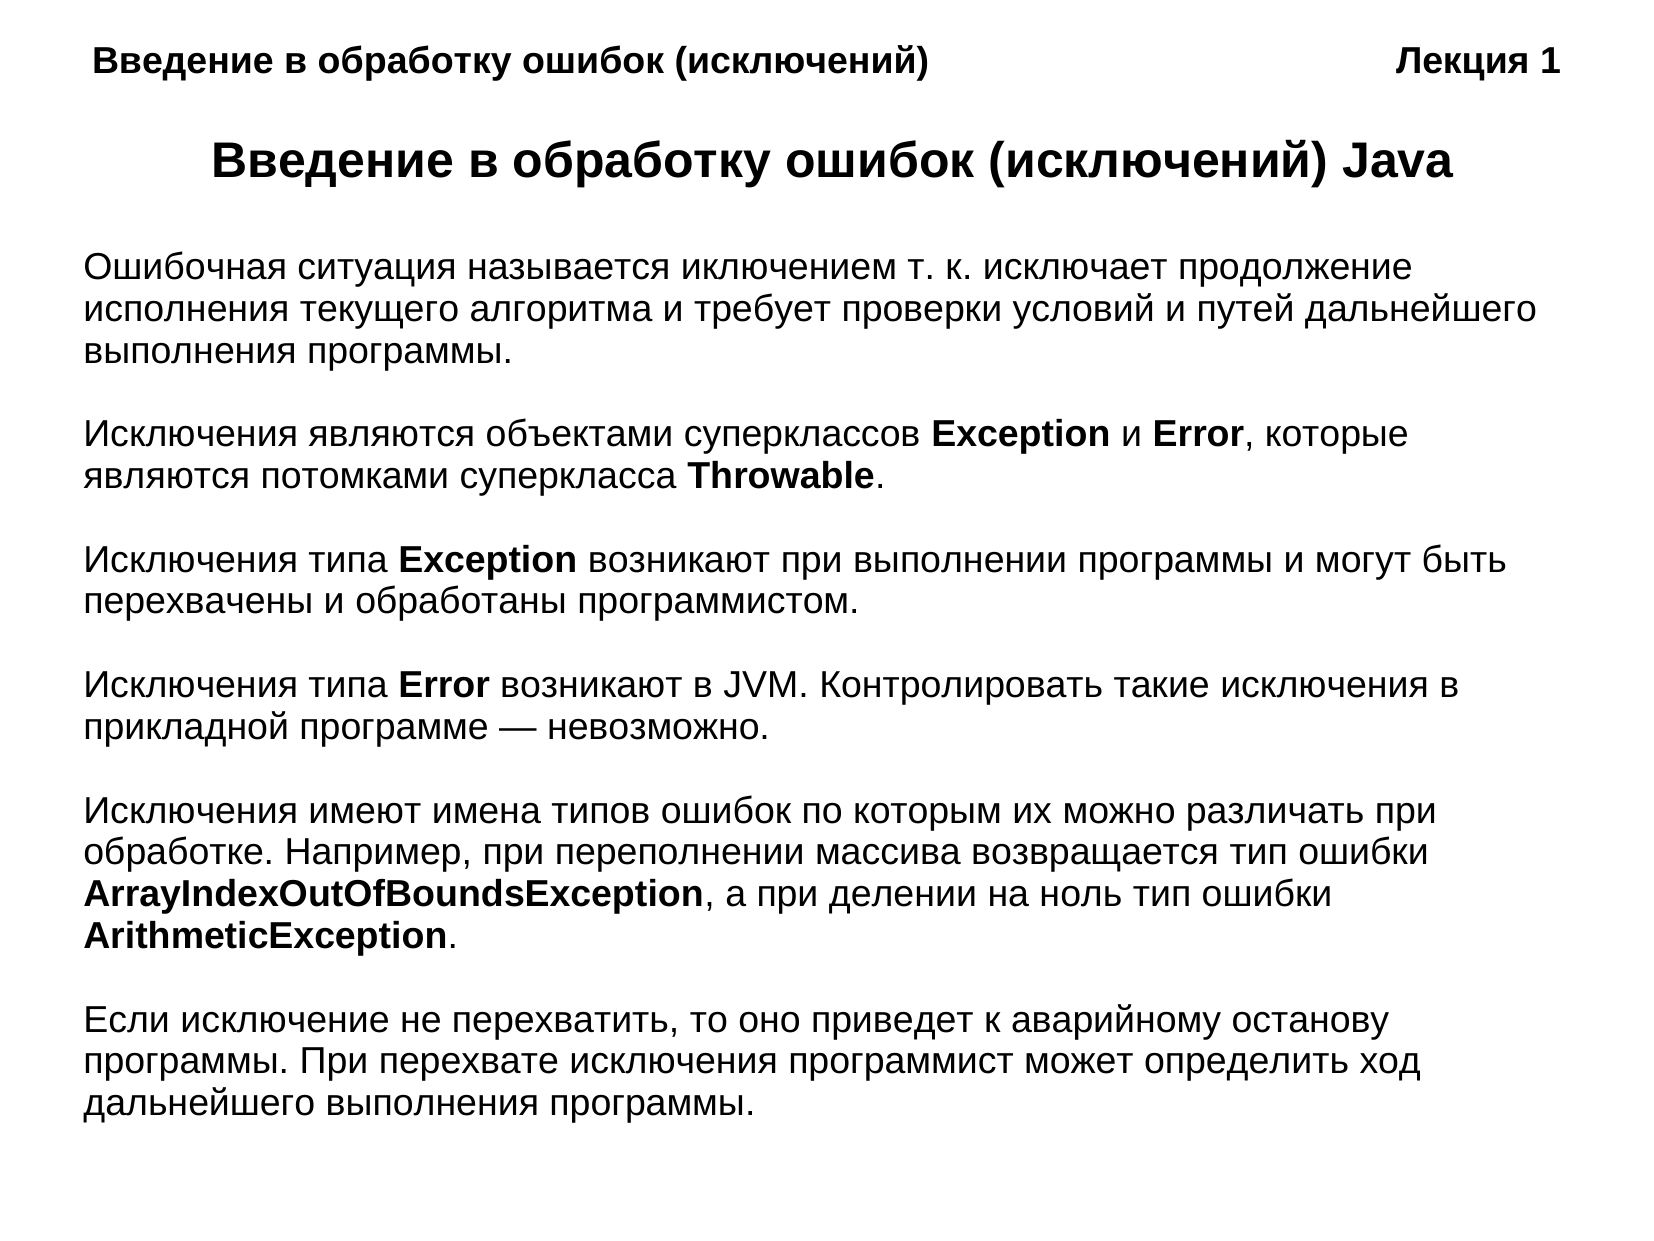

Введение в обработку ошибок (исключений)				Лекция 1
Введение в обработку ошибок (исключений) Java
Ошибочная ситуация называется иключением т. к. исключает продолжение исполнения текущего алгоритма и требует проверки условий и путей дальнейшего выполнения программы.
Исключения являются объектами суперклассов Exception и Error, которые являются потомками суперкласса Throwable.
Исключения типа Exception возникают при выполнении программы и могут быть перехвачены и обработаны программистом.
Исключения типа Error возникают в JVM. Контролировать такие исключения в прикладной программе — невозможно.
Исключения имеют имена типов ошибок по которым их можно различать при обработке. Например, при переполнении массива возвращается тип ошибки ArrayIndexOutOfBoundsException, а при делении на ноль тип ошибки ArithmeticException.
Если исключение не перехватить, то оно приведет к аварийному останову программы. При перехвате исключения программист может определить ход дальнейшего выполнения программы.